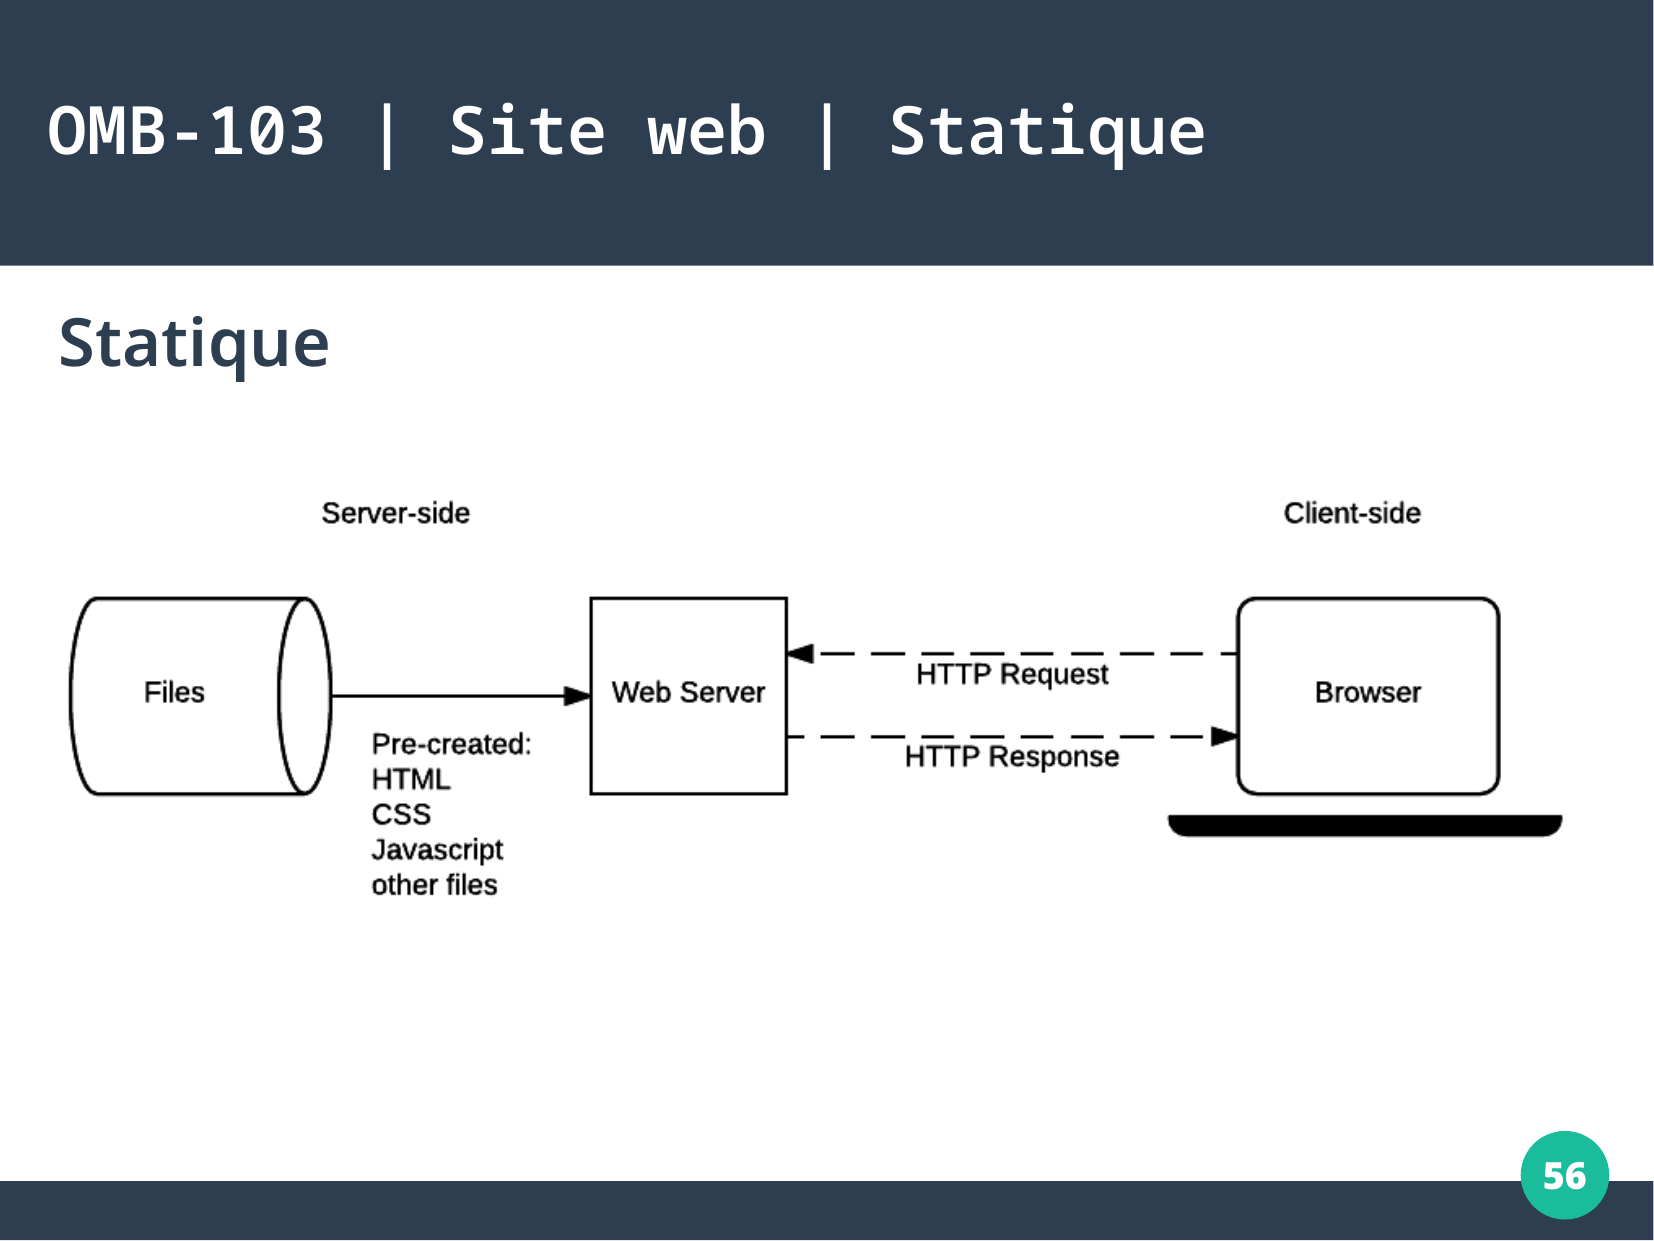

OMB-103 | Site web | Statique
# Statique
56